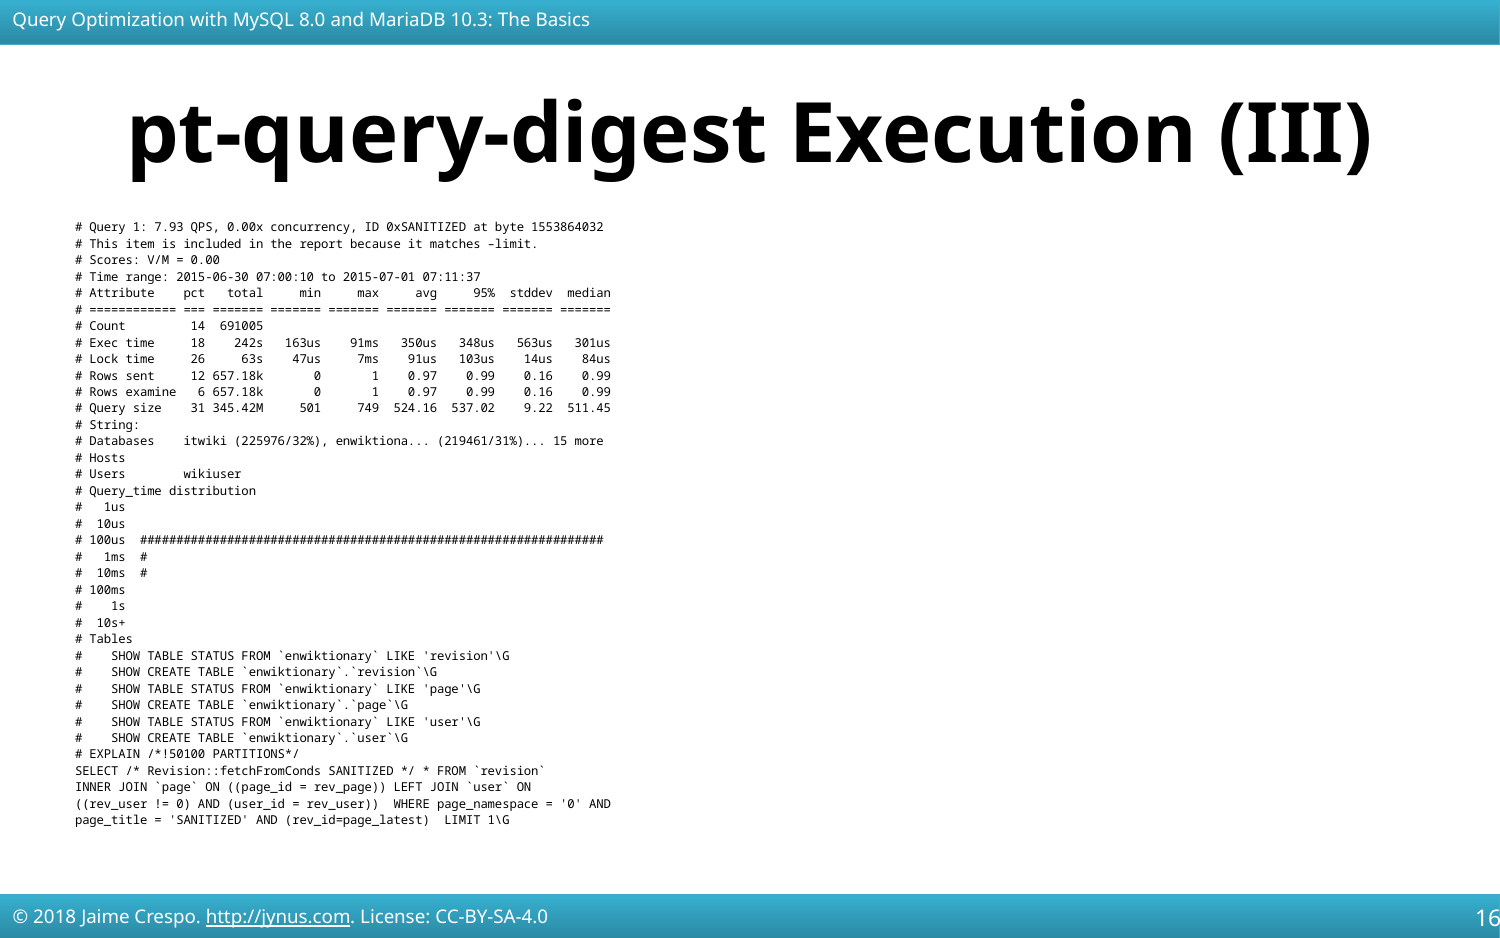

# pt-query-digest Execution (III)
# Query 1: 7.93 QPS, 0.00x concurrency, ID 0xSANITIZED at byte 1553864032 # This item is included in the report because it matches –limit. # Scores: V/M = 0.00 # Time range: 2015-06-30 07:00:10 to 2015-07-01 07:11:37 # Attribute pct total min max avg 95% stddev median # ============ === ======= ======= ======= ======= ======= ======= ======= # Count 14 691005 # Exec time 18 242s 163us 91ms 350us 348us 563us 301us # Lock time 26 63s 47us 7ms 91us 103us 14us 84us # Rows sent 12 657.18k 0 1 0.97 0.99 0.16 0.99 # Rows examine 6 657.18k 0 1 0.97 0.99 0.16 0.99 # Query size 31 345.42M 501 749 524.16 537.02 9.22 511.45 # String: # Databases itwiki (225976/32%), enwiktiona... (219461/31%)... 15 more # Hosts # Users wikiuser # Query_time distribution # 1us # 10us # 100us ################################################################ # 1ms # # 10ms # # 100ms # 1s # 10s+ # Tables # SHOW TABLE STATUS FROM `enwiktionary` LIKE 'revision'\G # SHOW CREATE TABLE `enwiktionary`.`revision`\G # SHOW TABLE STATUS FROM `enwiktionary` LIKE 'page'\G # SHOW CREATE TABLE `enwiktionary`.`page`\G # SHOW TABLE STATUS FROM `enwiktionary` LIKE 'user'\G # SHOW CREATE TABLE `enwiktionary`.`user`\G # EXPLAIN /*!50100 PARTITIONS*/ SELECT /* Revision::fetchFromConds SANITIZED */ * FROM `revision` INNER JOIN `page` ON ((page_id = rev_page)) LEFT JOIN `user` ON ((rev_user != 0) AND (user_id = rev_user)) WHERE page_namespace = '0' AND page_title = 'SANITIZED' AND (rev_id=page_latest) LIMIT 1\G